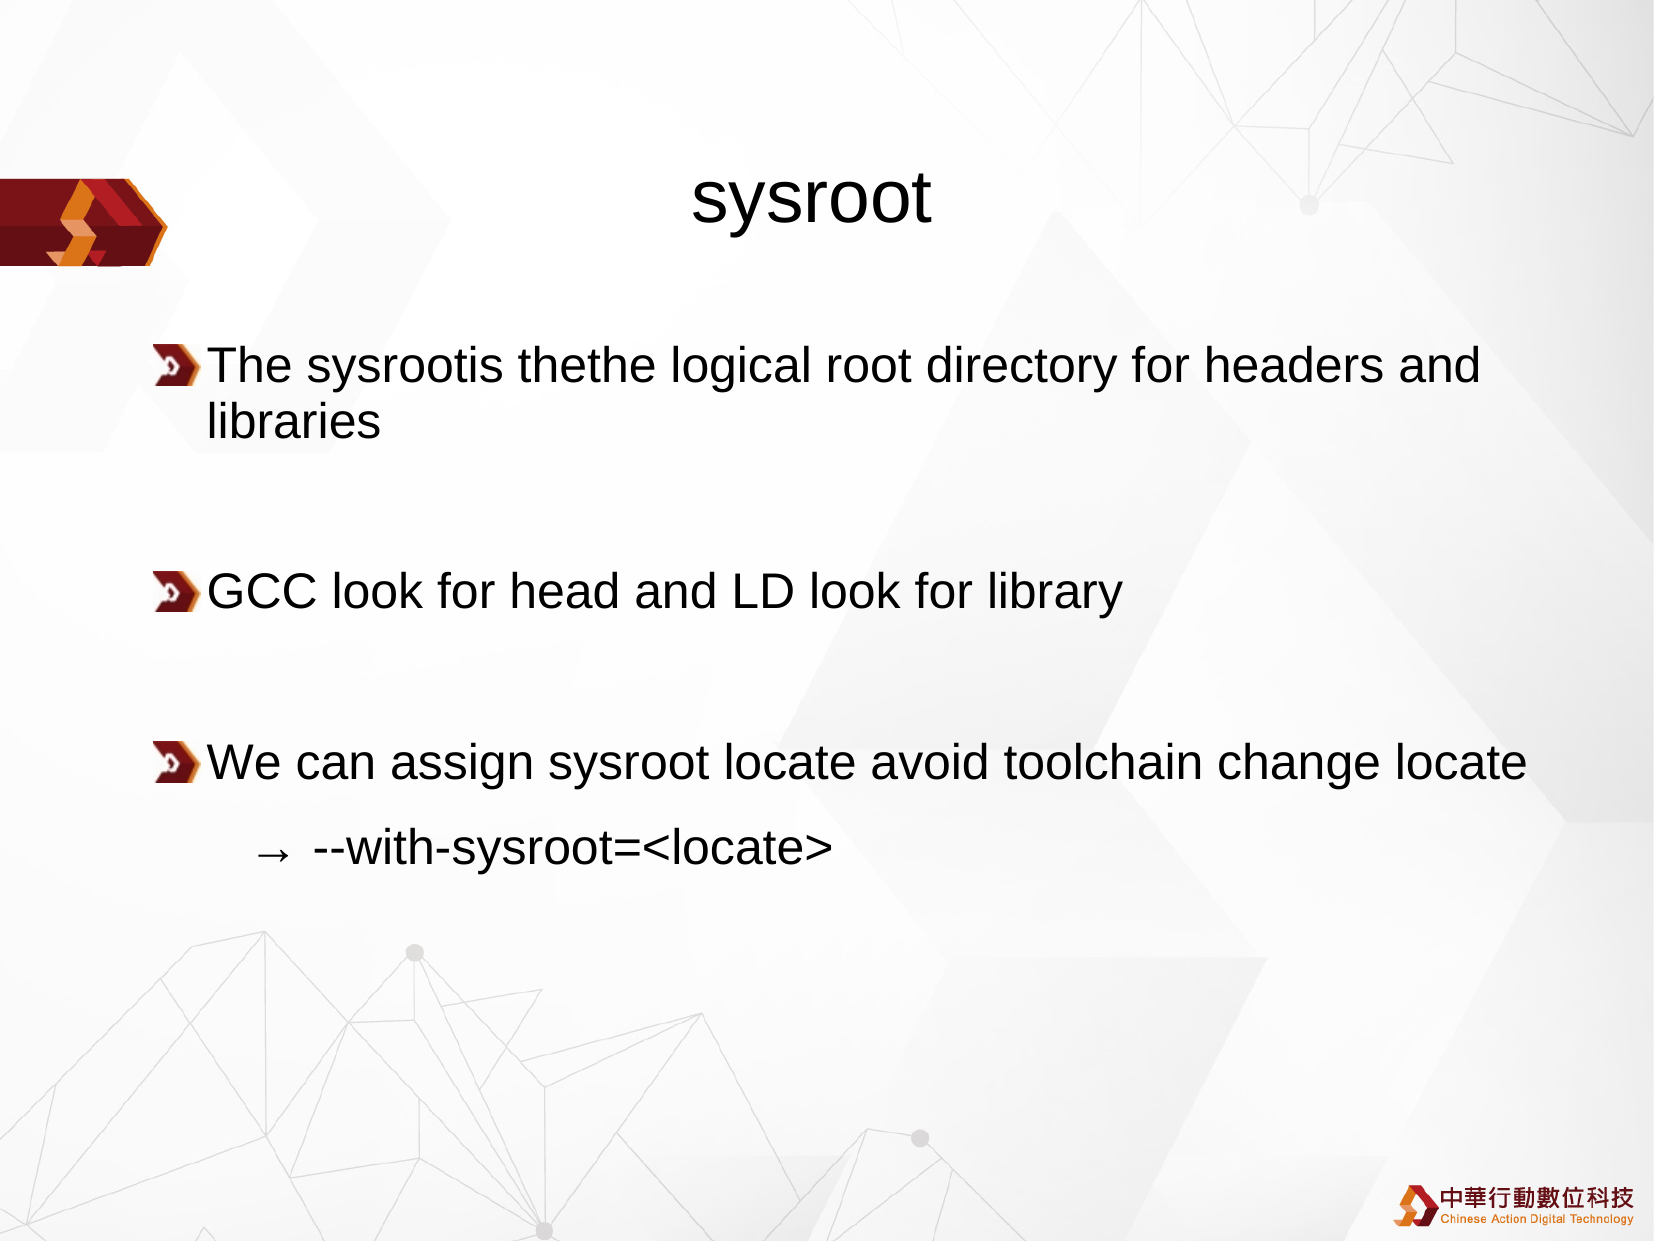

# sysroot
The sysrootis thethe logical root directory for headers and libraries
GCC look for head and LD look for library
We can assign sysroot locate avoid toolchain change locate
 → --with-sysroot=<locate>